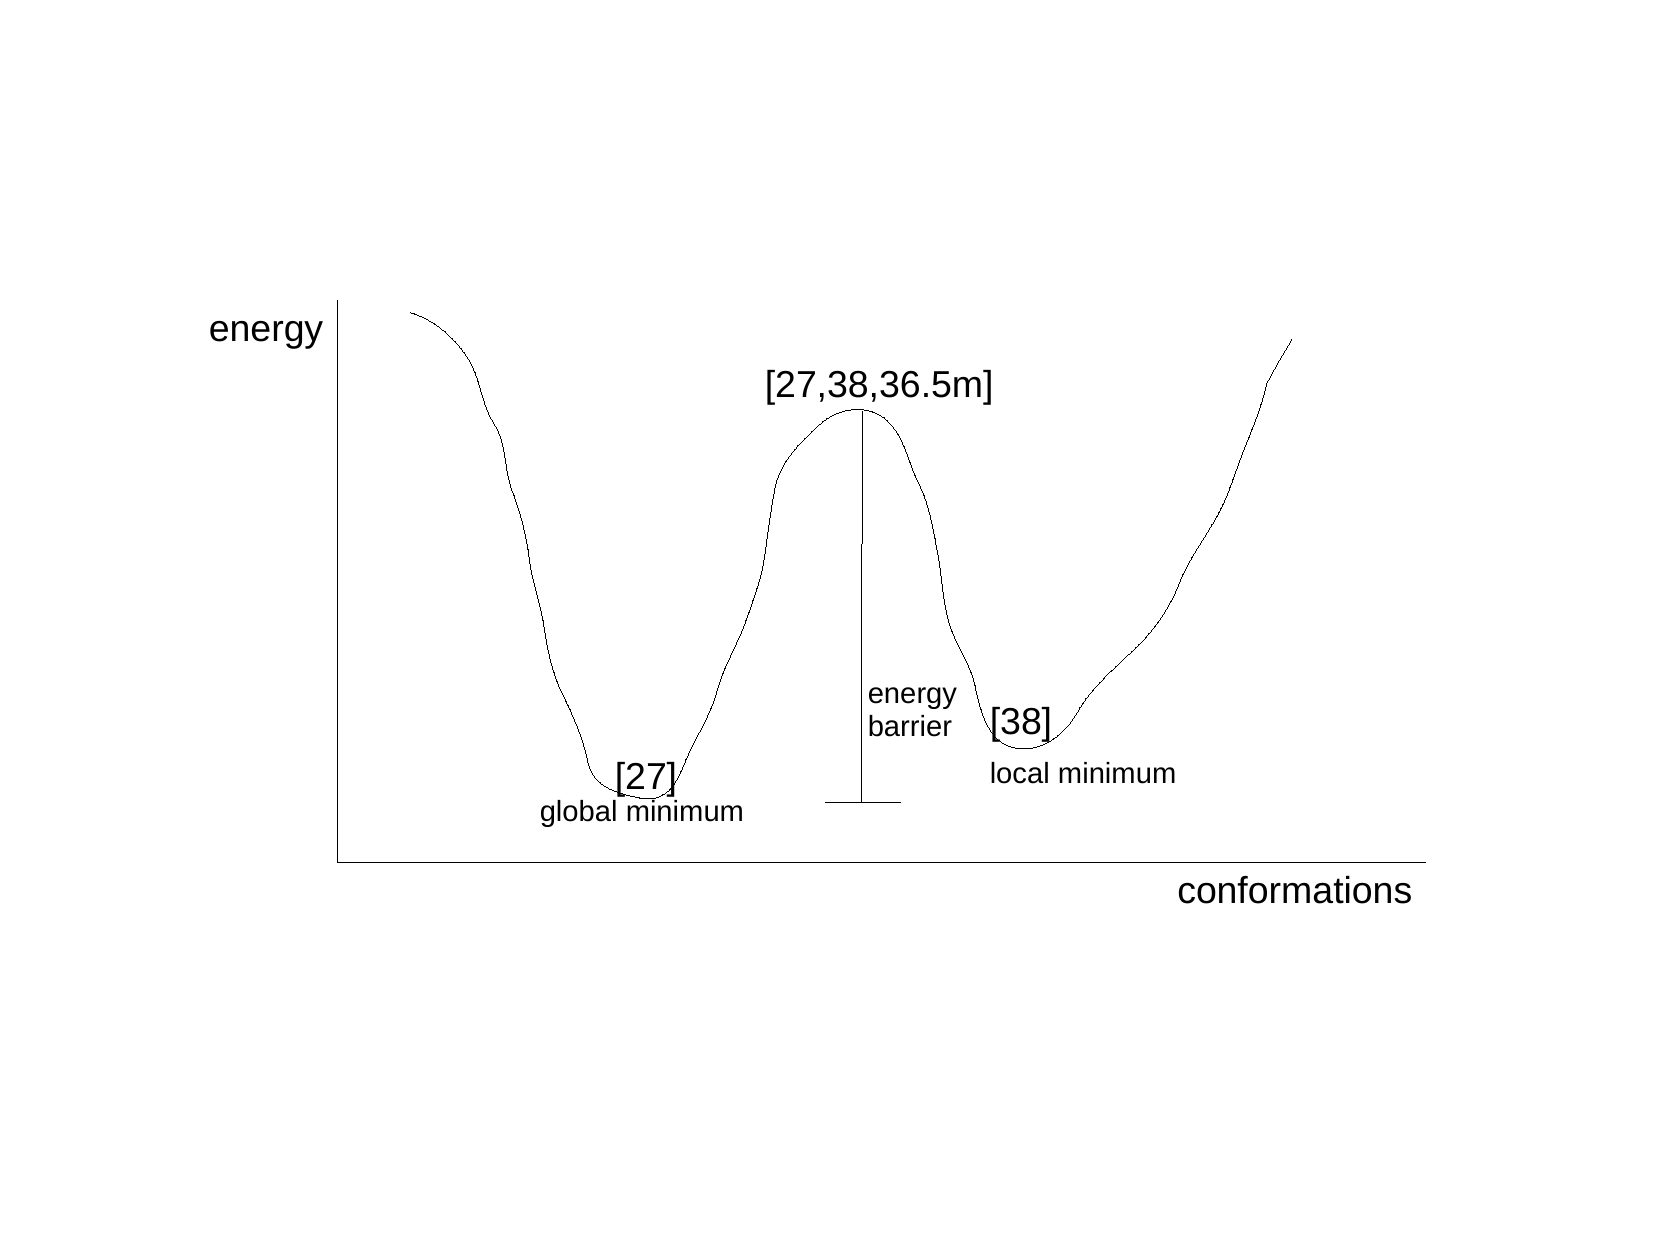

energy
[27,38,36.5m]
energy
barrier
[38]
[27]
local minimum
global minimum
conformations